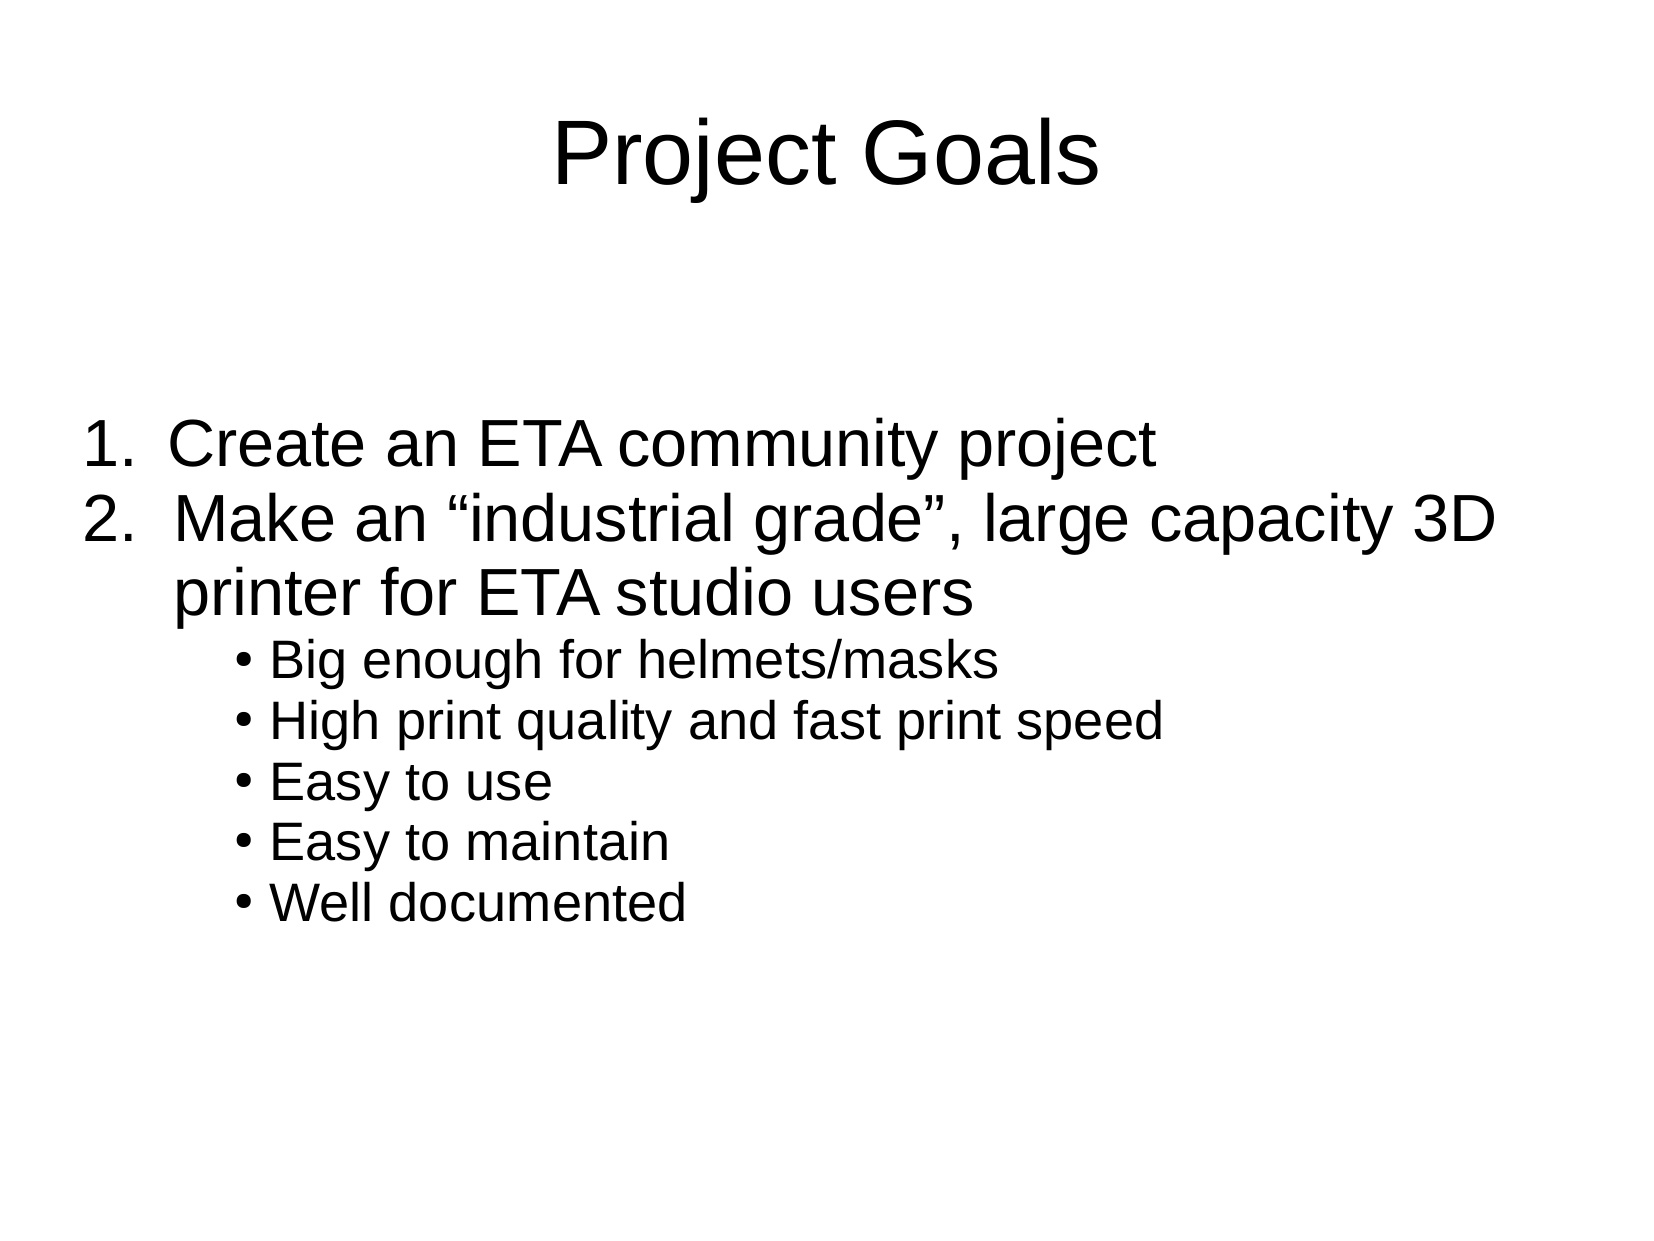

# Project Goals
	Create an ETA community project
	Make an “industrial grade”, large capacity 3D printer for ETA studio users
Big enough for helmets/masks
High print quality and fast print speed
Easy to use
Easy to maintain
Well documented